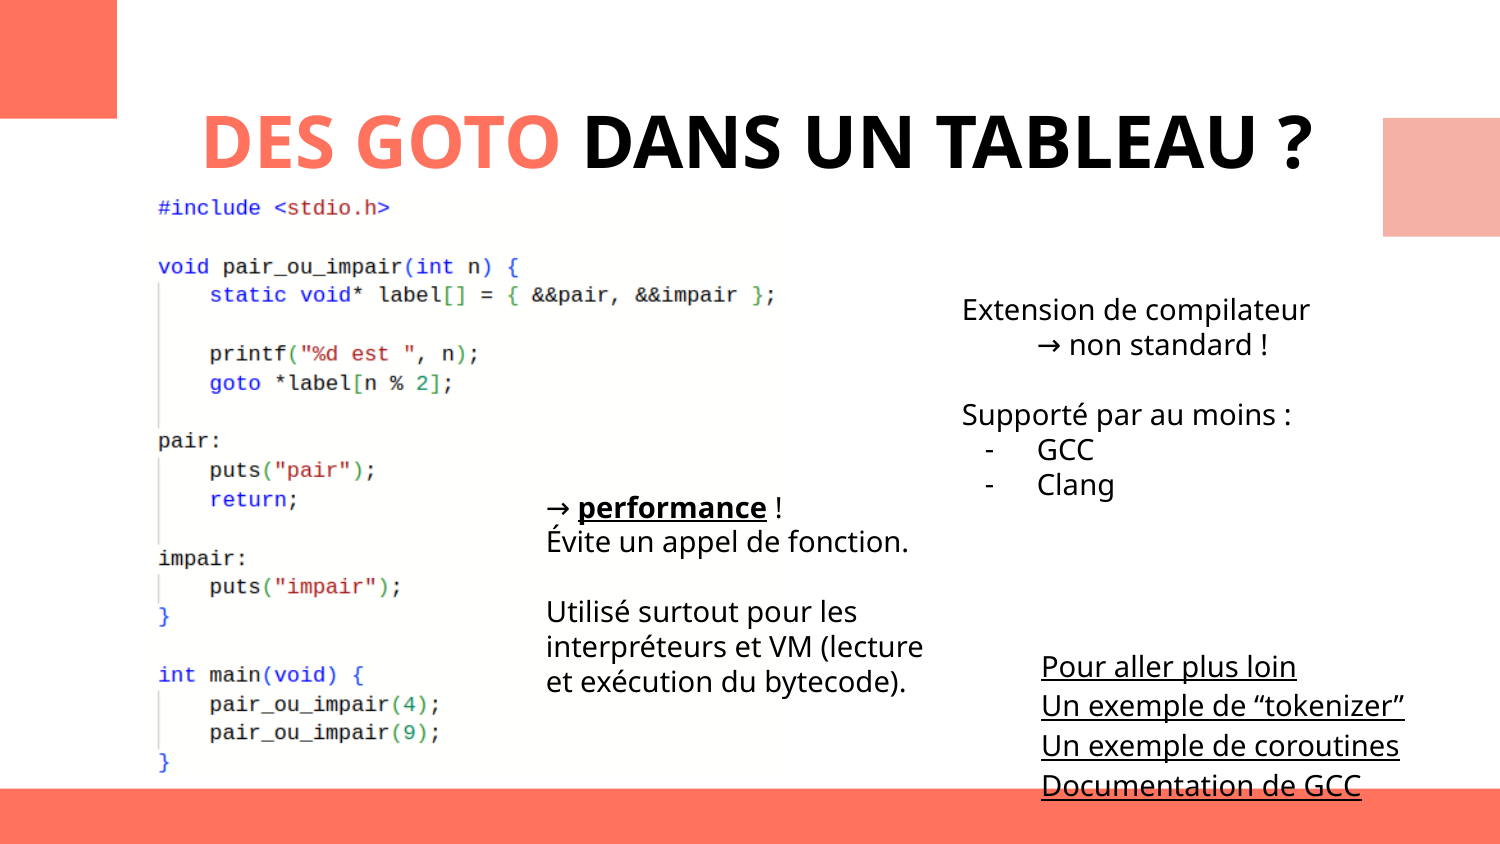

# DES GOTO DANS UN TABLEAU ?
Extension de compilateur
→ non standard !
Supporté par au moins :
GCC
Clang
→ performance !
Évite un appel de fonction.
Utilisé surtout pour les interpréteurs et VM (lecture et exécution du bytecode).
Pour aller plus loin
Un exemple de “tokenizer”
Un exemple de coroutines
Documentation de GCC